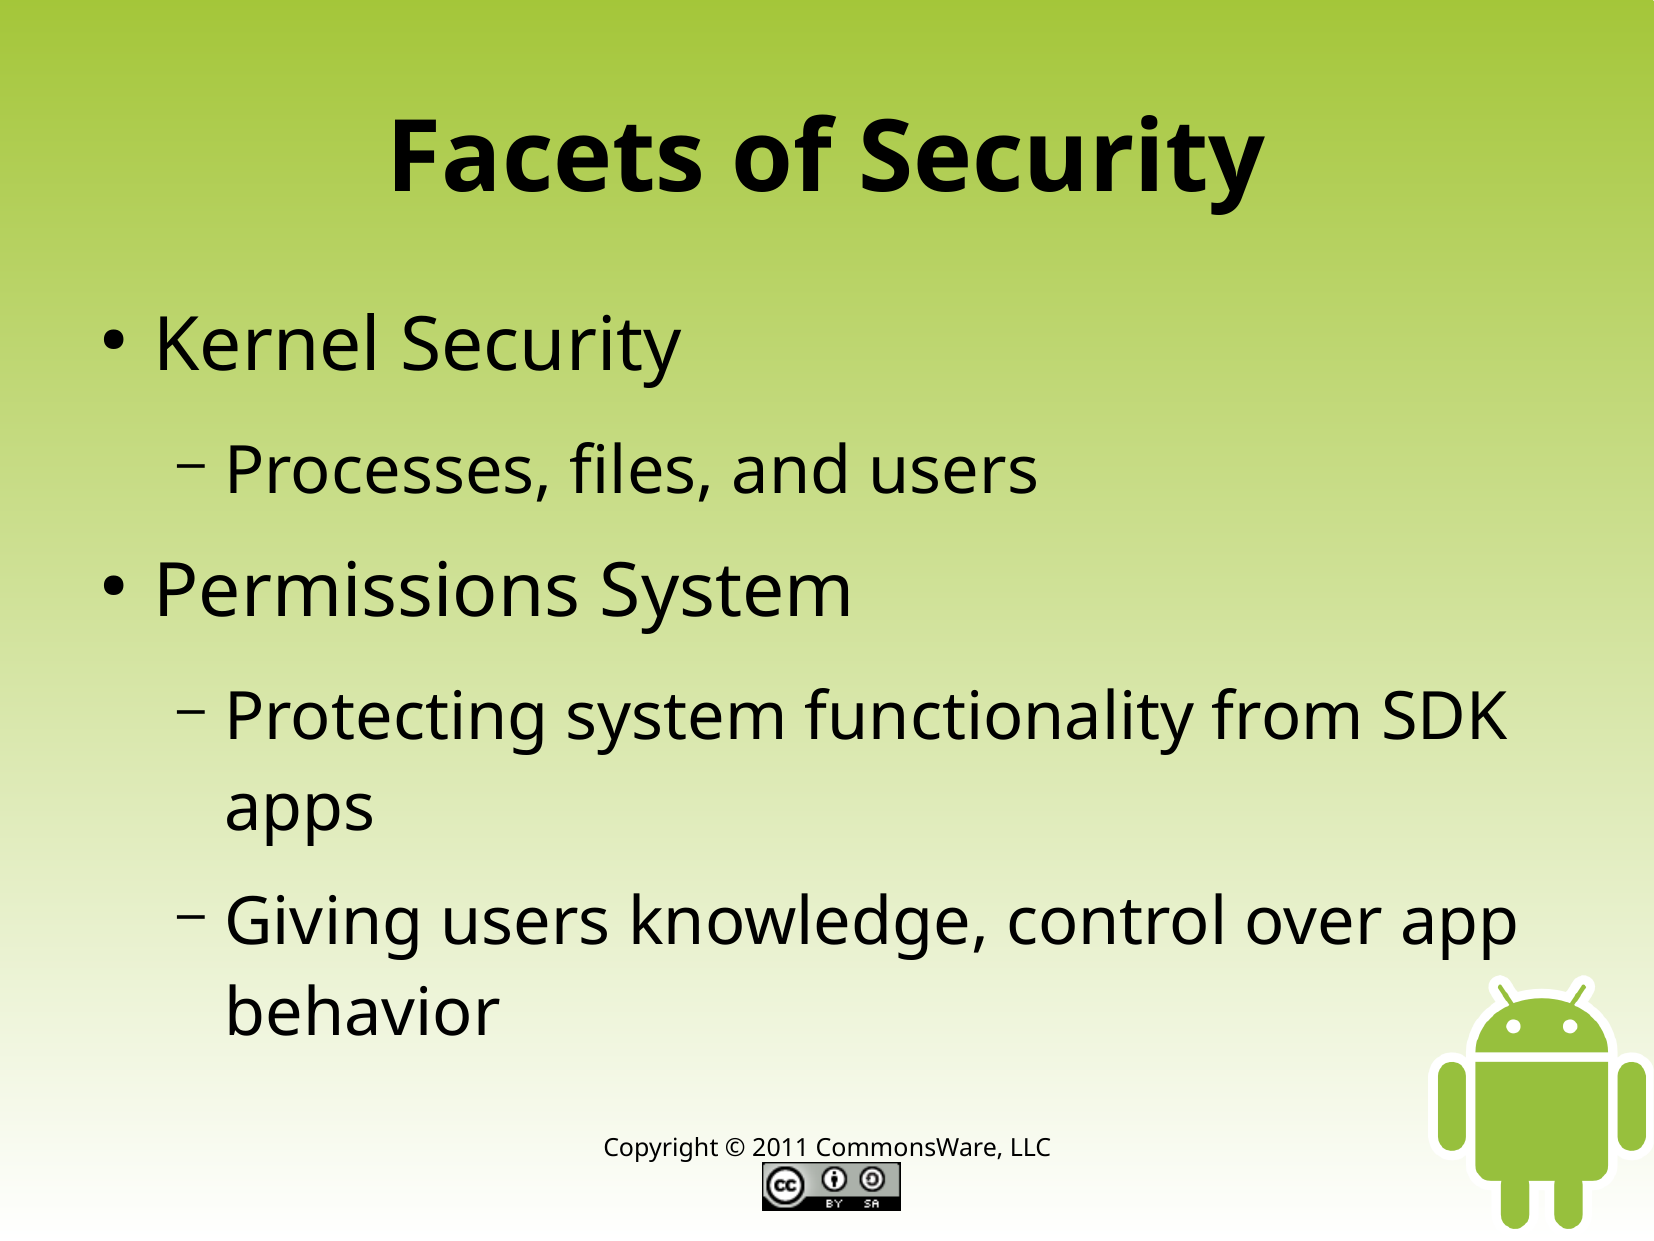

# Facets of Security
Kernel Security
Processes, files, and users
Permissions System
Protecting system functionality from SDK apps
Giving users knowledge, control over app behavior